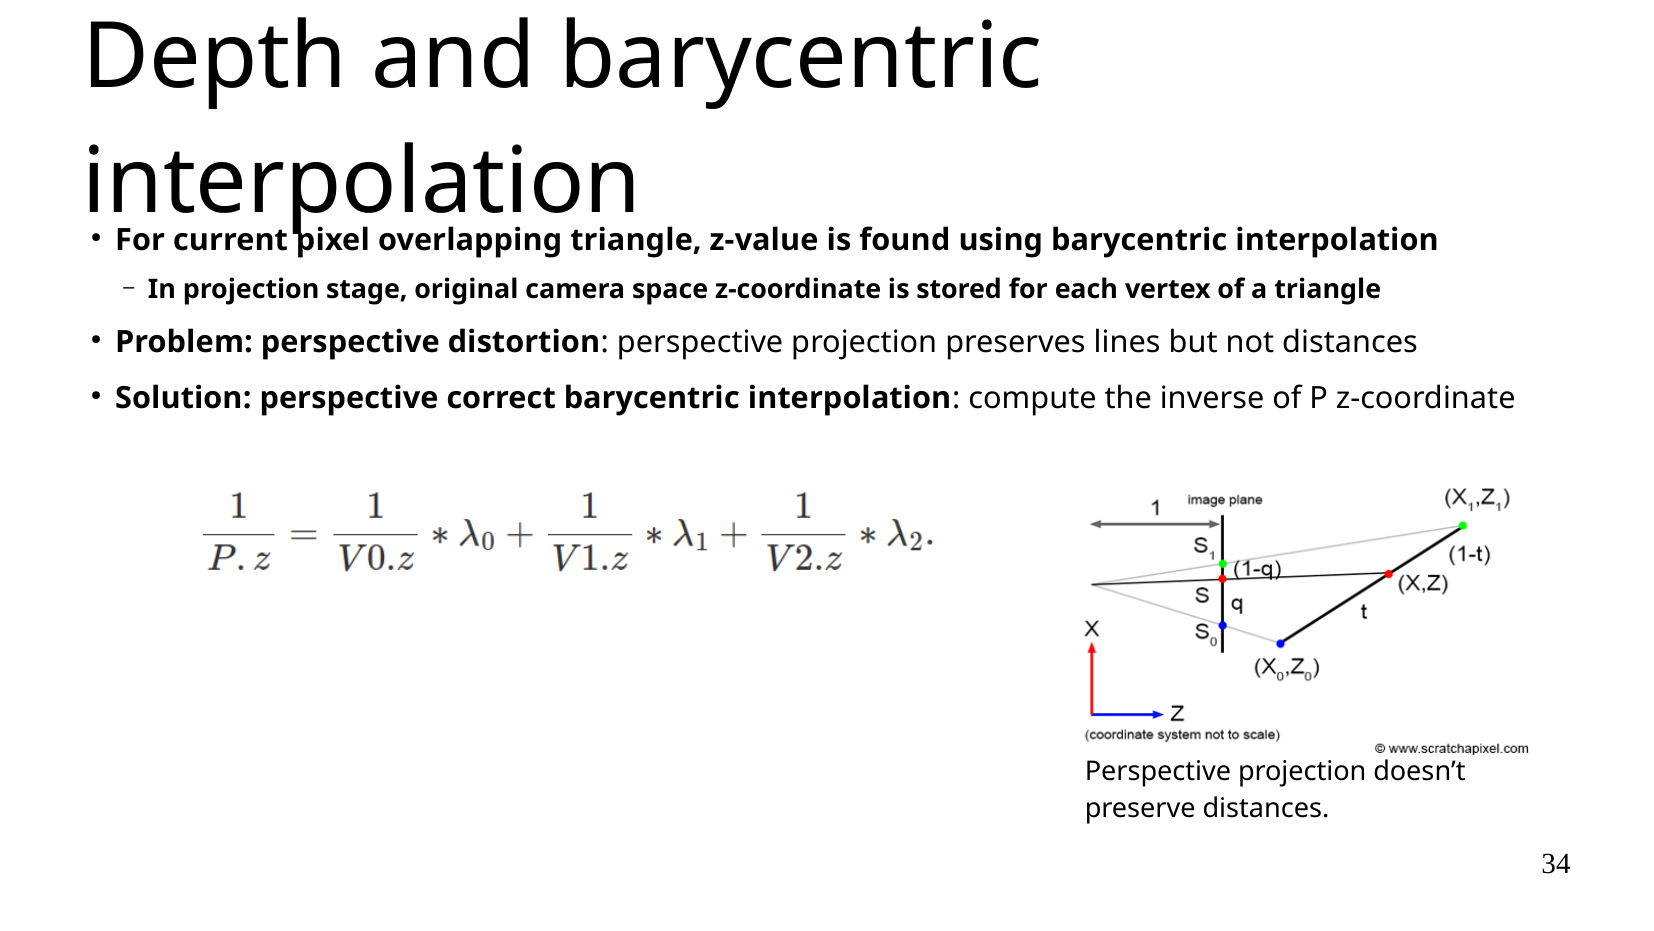

# Depth and barycentric interpolation
For current pixel overlapping triangle, z-value is found using barycentric interpolation
In projection stage, original camera space z-coordinate is stored for each vertex of a triangle
Problem: perspective distortion: perspective projection preserves lines but not distances
Solution: perspective correct barycentric interpolation: compute the inverse of P z-coordinate
Perspective projection doesn’t
preserve distances.
34